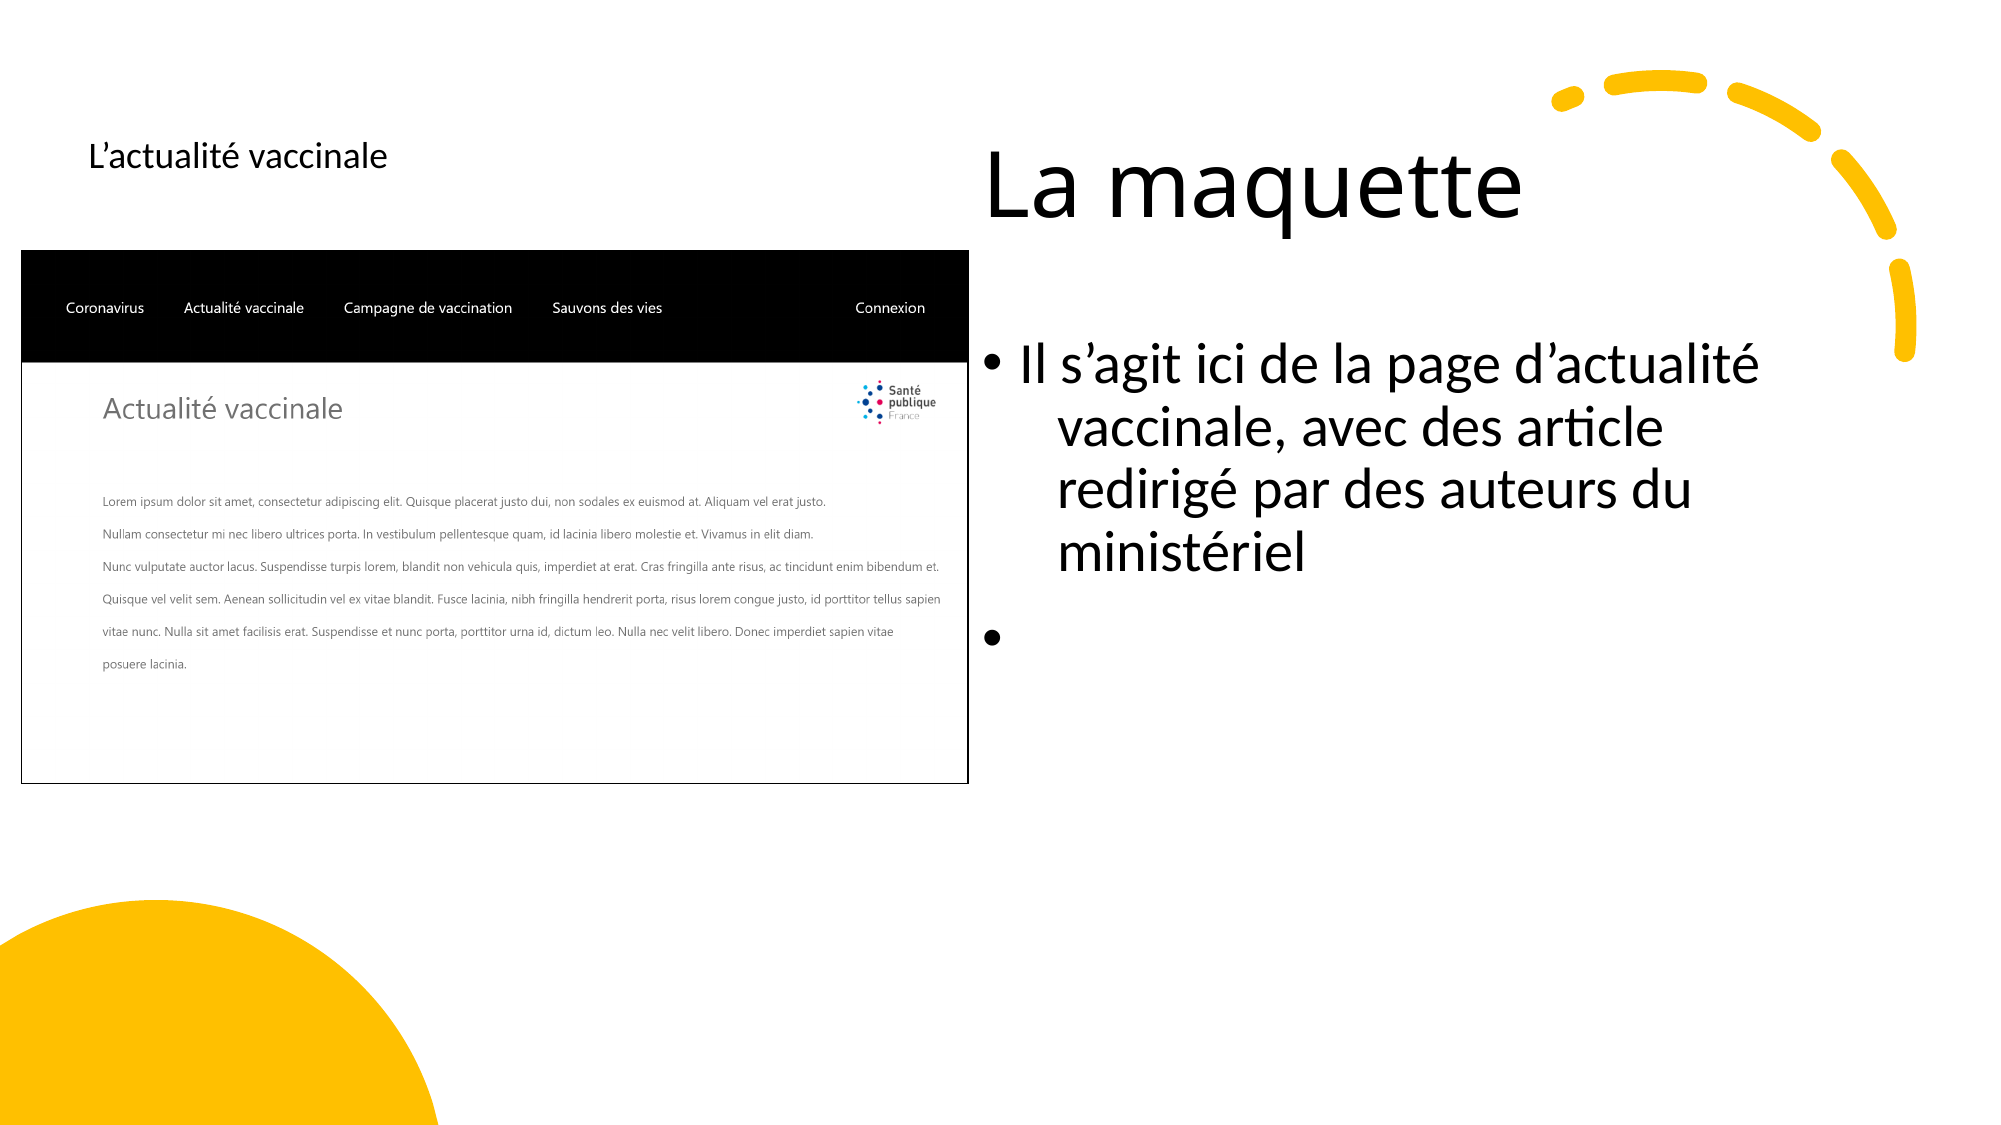

# La maquette
L’actualité vaccinale
Il s’agit ici de la page d’actualité vaccinale, avec des article redirigé par des auteurs du ministériel